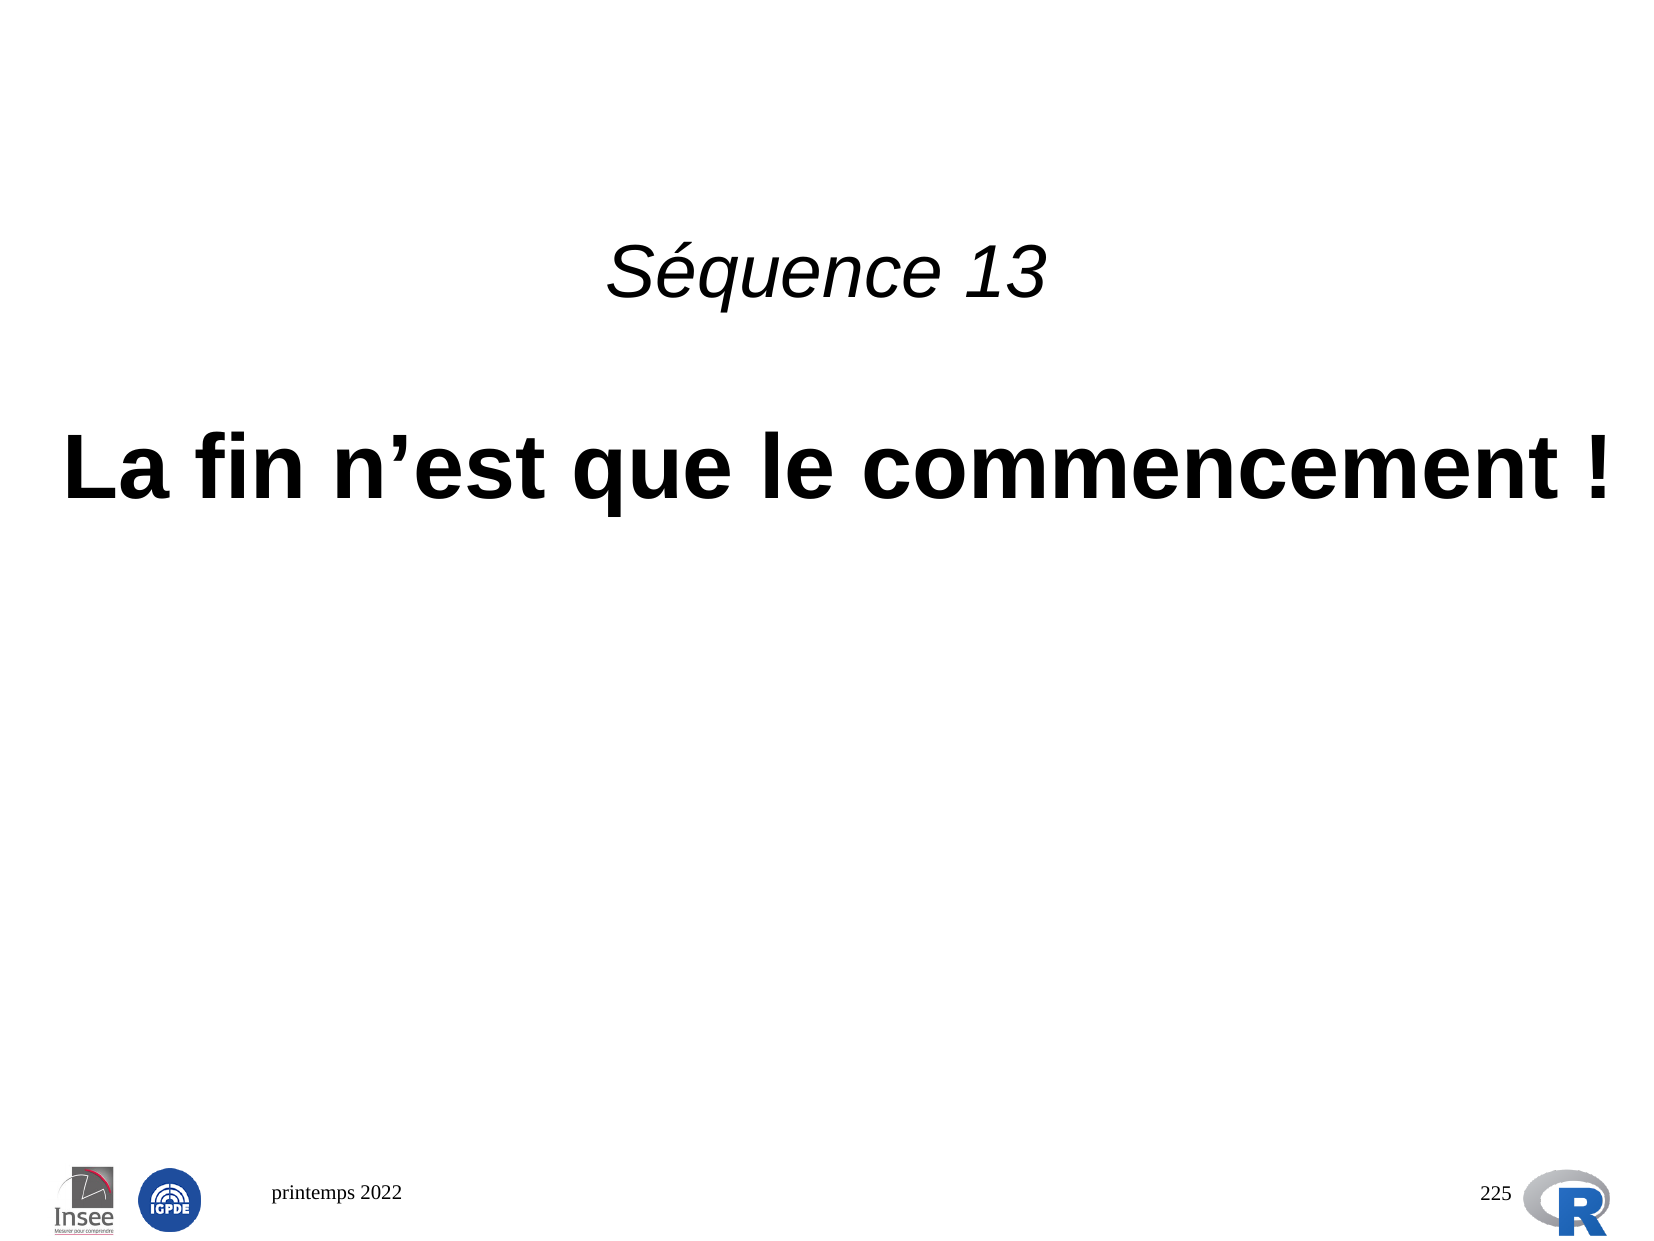

# Séquence 13 La fin n’est que le commencement !
printemps 2022
225